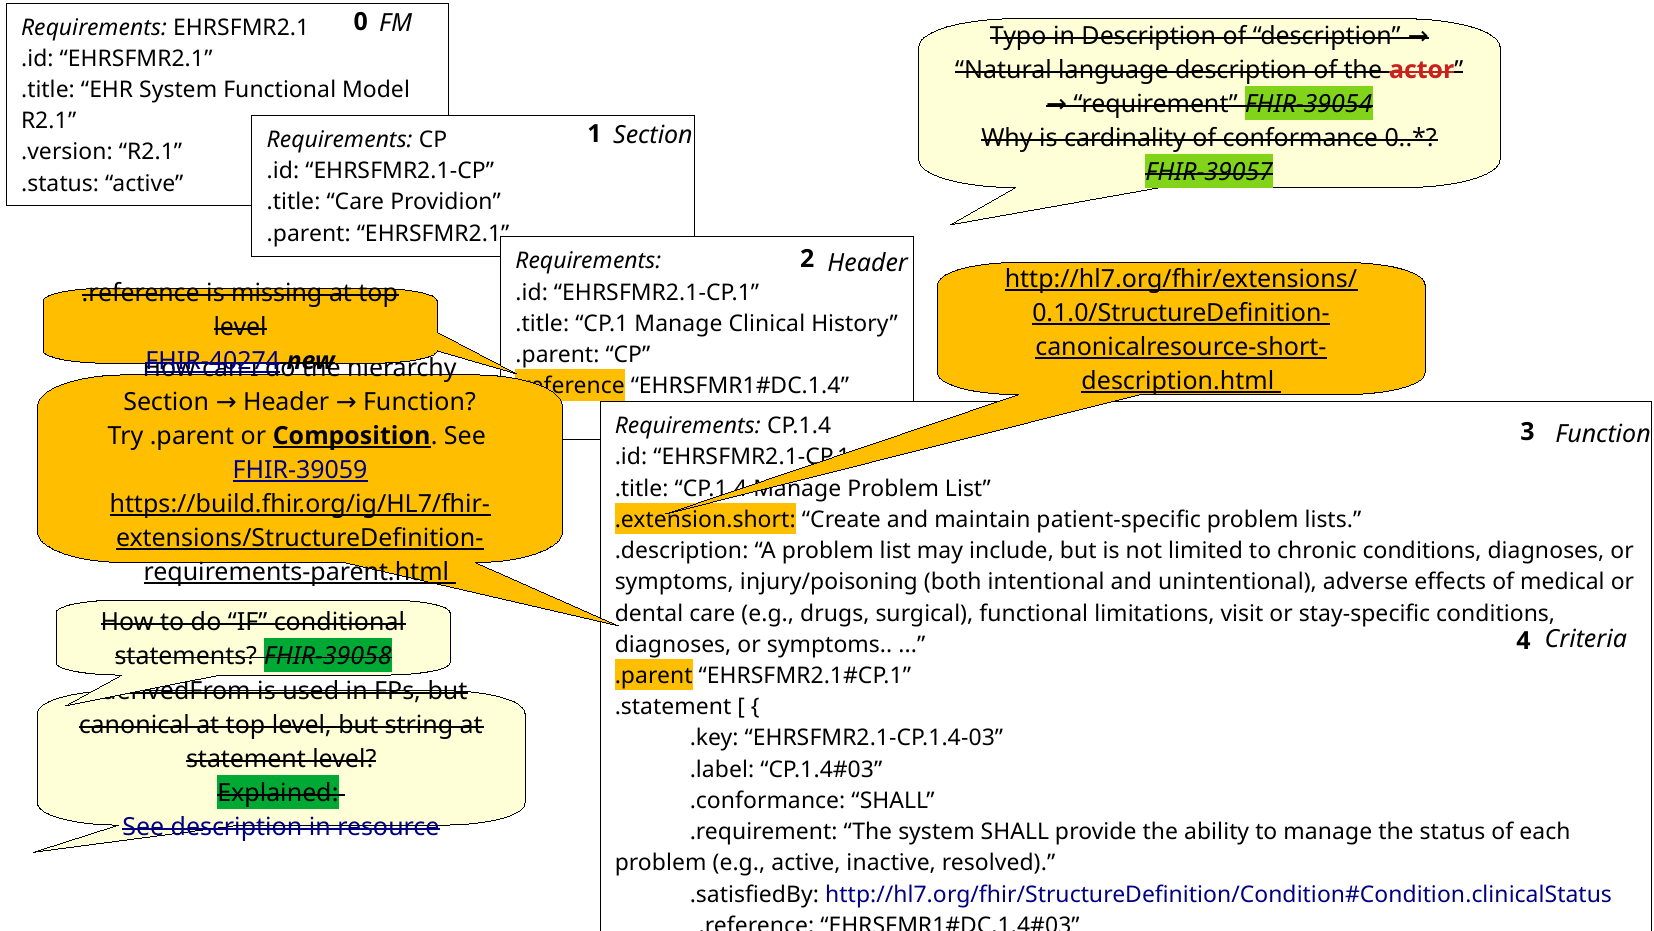

0
FM
Requirements: EHRSFMR2.1
.id: “EHRSFMR2.1”
.title: “EHR System Functional Model R2.1”
.version: “R2.1”
.status: “active”
Typo in Description of “description” → “Natural language description of the actor” → “requirement” FHIR-39054
Why is cardinality of conformance 0..*? FHIR-39057
1
Section
Requirements: CP
.id: “EHRSFMR2.1-CP”
.title: “Care Providion”
.parent: “EHRSFMR2.1”
2
Requirements:
.id: “EHRSFMR2.1-CP.1”
.title: “CP.1 Manage Clinical History”
.parent: “CP”
.reference “EHRSFMR1#DC.1.4”
Header
http://hl7.org/fhir/extensions/0.1.0/StructureDefinition-canonicalresource-short-description.html
.reference is missing at top level
FHIR-40274 new
How can I do the hierarchy
Section → Header → Function?
Try .parent or Composition. See FHIR-39059
https://build.fhir.org/ig/HL7/fhir-extensions/StructureDefinition-requirements-parent.html
3
Requirements: CP.1.4
.id: “EHRSFMR2.1-CP.1.4”
.title: “CP.1.4 Manage Problem List”
.extension.short: “Create and maintain patient-specific problem lists.”
.description: “A problem list may include, but is not limited to chronic conditions, diagnoses, or symptoms, injury/poisoning (both intentional and unintentional), adverse effects of medical or dental care (e.g., drugs, surgical), functional limitations, visit or stay-specific conditions, diagnoses, or symptoms.. ...”
.parent “EHRSFMR2.1#CP.1”
.statement [ {
	.key: “EHRSFMR2.1-CP.1.4-03”
	.label: “CP.1.4#03”
	.conformance: “SHALL”
	.requirement: “The system SHALL provide the ability to manage the status of each problem (e.g., active, inactive, resolved).”
	.satisfiedBy: http://hl7.org/fhir/StructureDefinition/Condition#Condition.clinicalStatus
 .reference: “EHRSFMR1#DC.1.4#03”
 } ]
Function
How to do “IF” conditional statements? FHIR-39058
4
Criteria
.derivedFrom is used in FPs, but canonical at top level, but string at statement level?
Explained: See description in resource